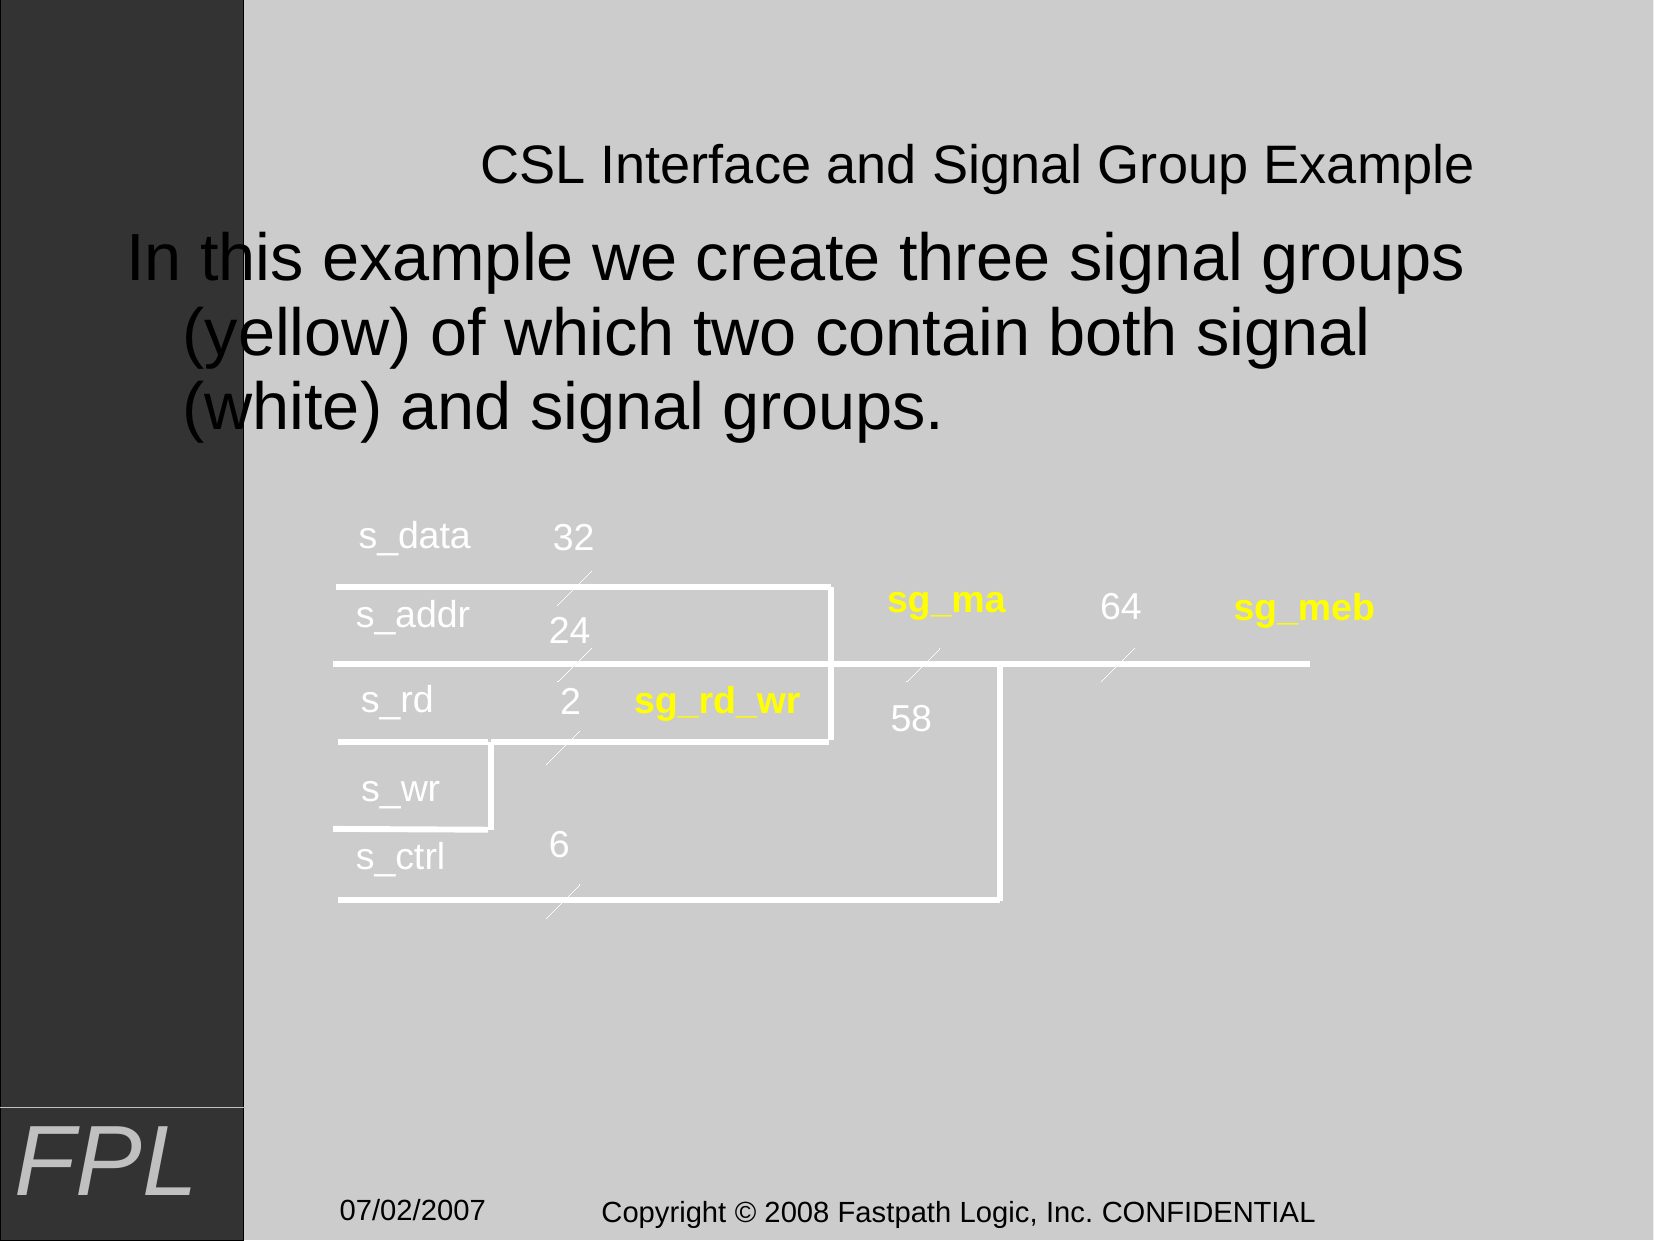

# CSL Interface and Signal Group Example
In this example we create three signal groups (yellow) of which two contain both signal (white) and signal groups.
s_data
32
sg_ma
64
sg_meb
s_addr
24
s_rd
sg_rd_wr
 2
58
s_wr
6
s_ctrl
07/02/2007
© 2007 FASTPATH LOGIC INC.